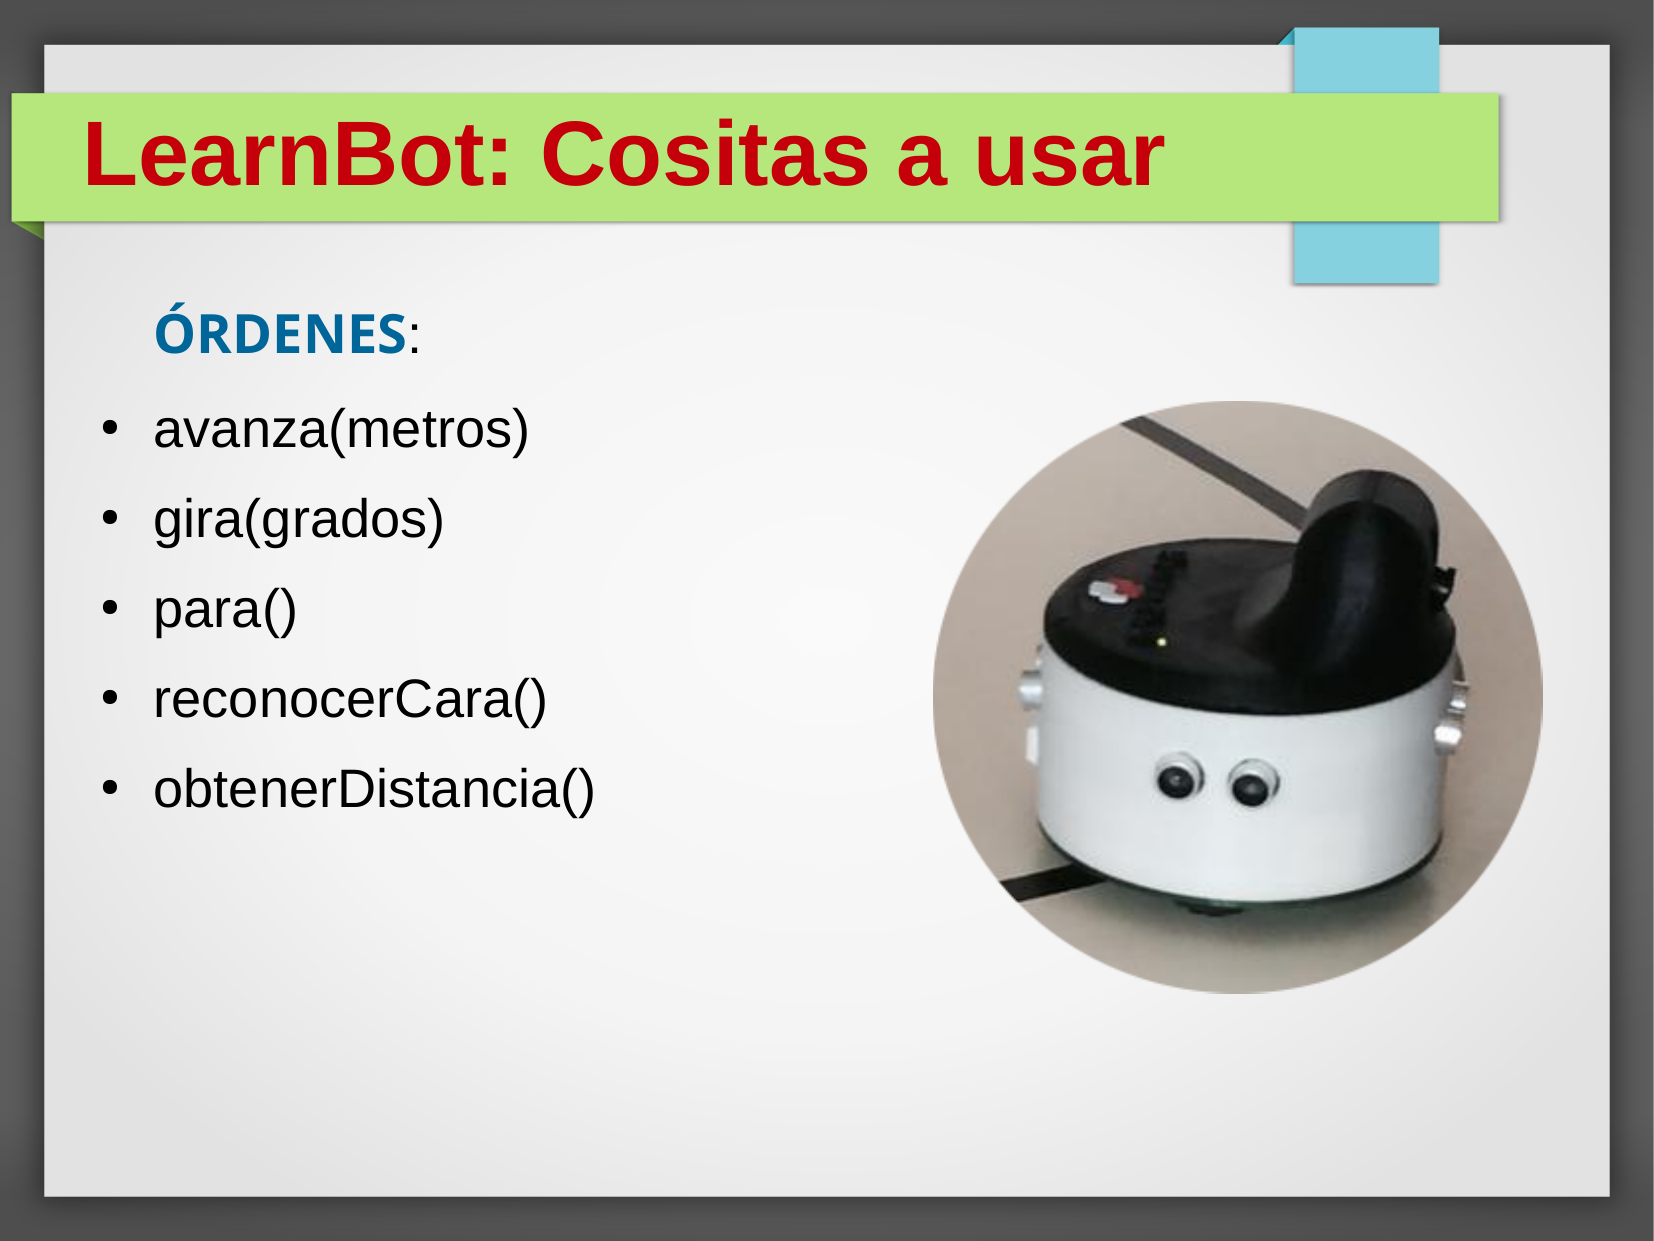

# LearnBot: Cositas a usar
ÓRDENES:
avanza(metros)
gira(grados)
para()
reconocerCara()
obtenerDistancia()